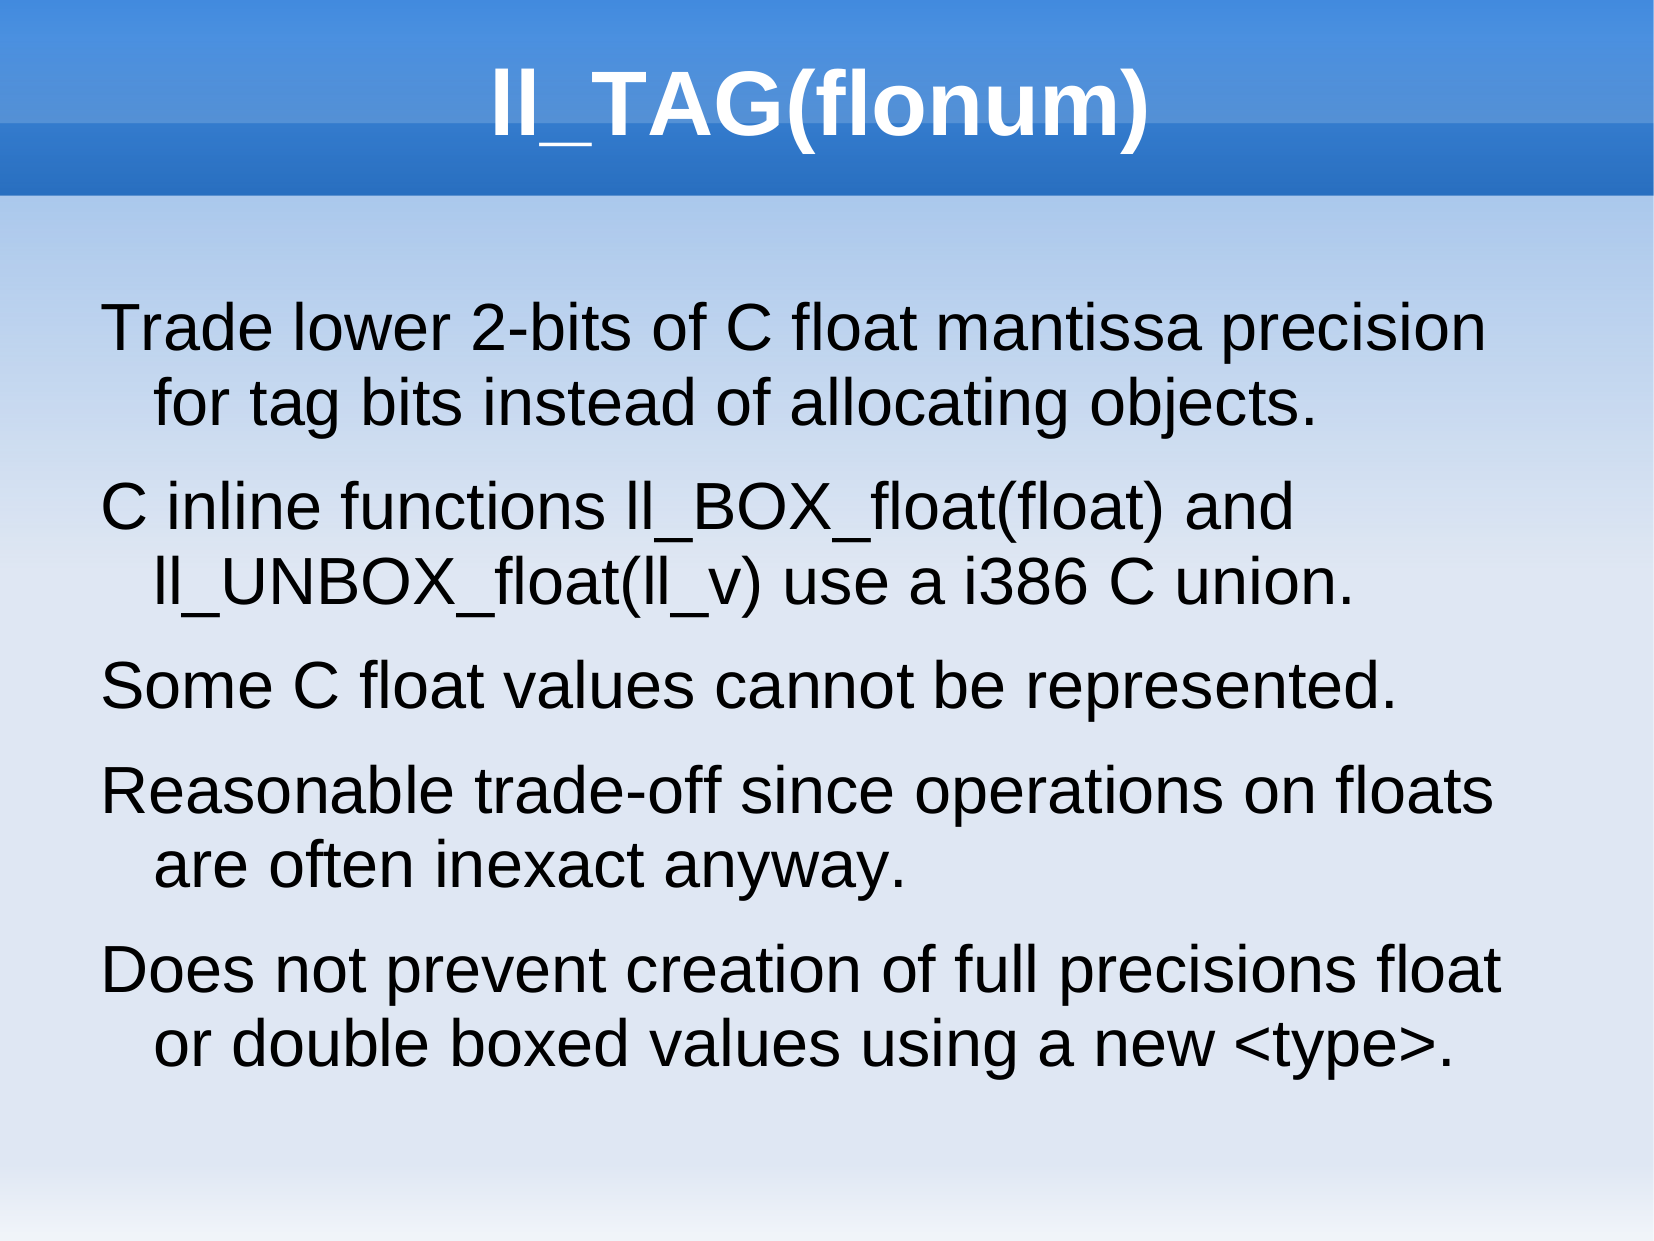

# ll_TAG(flonum)
Trade lower 2-bits of C float mantissa precision for tag bits instead of allocating objects.
C inline functions ll_BOX_float(float) and ll_UNBOX_float(ll_v) use a i386 C union.
Some C float values cannot be represented.
Reasonable trade-off since operations on floats are often inexact anyway.
Does not prevent creation of full precisions float or double boxed values using a new <type>.